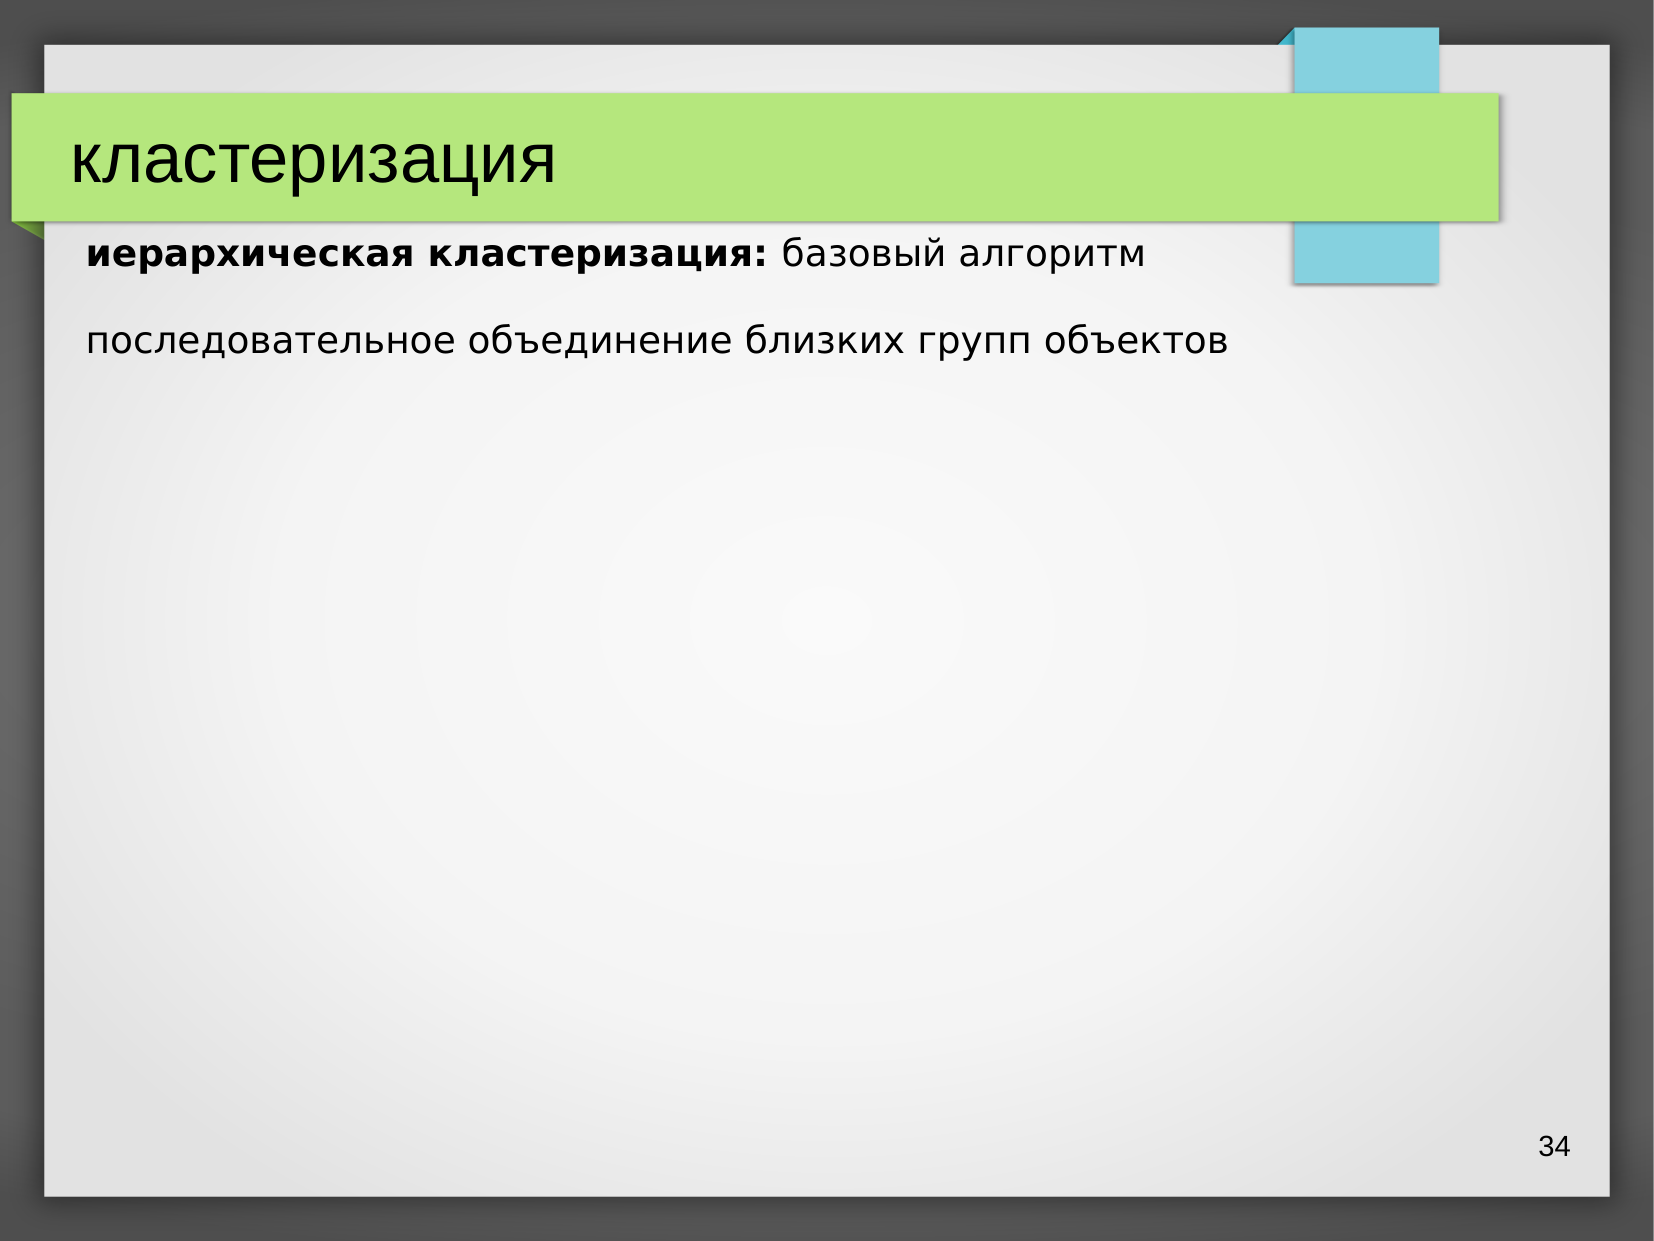

# кластеризация
иерархическая кластеризация: базовый алгоритм
последовательное объединение близких групп объектов
34